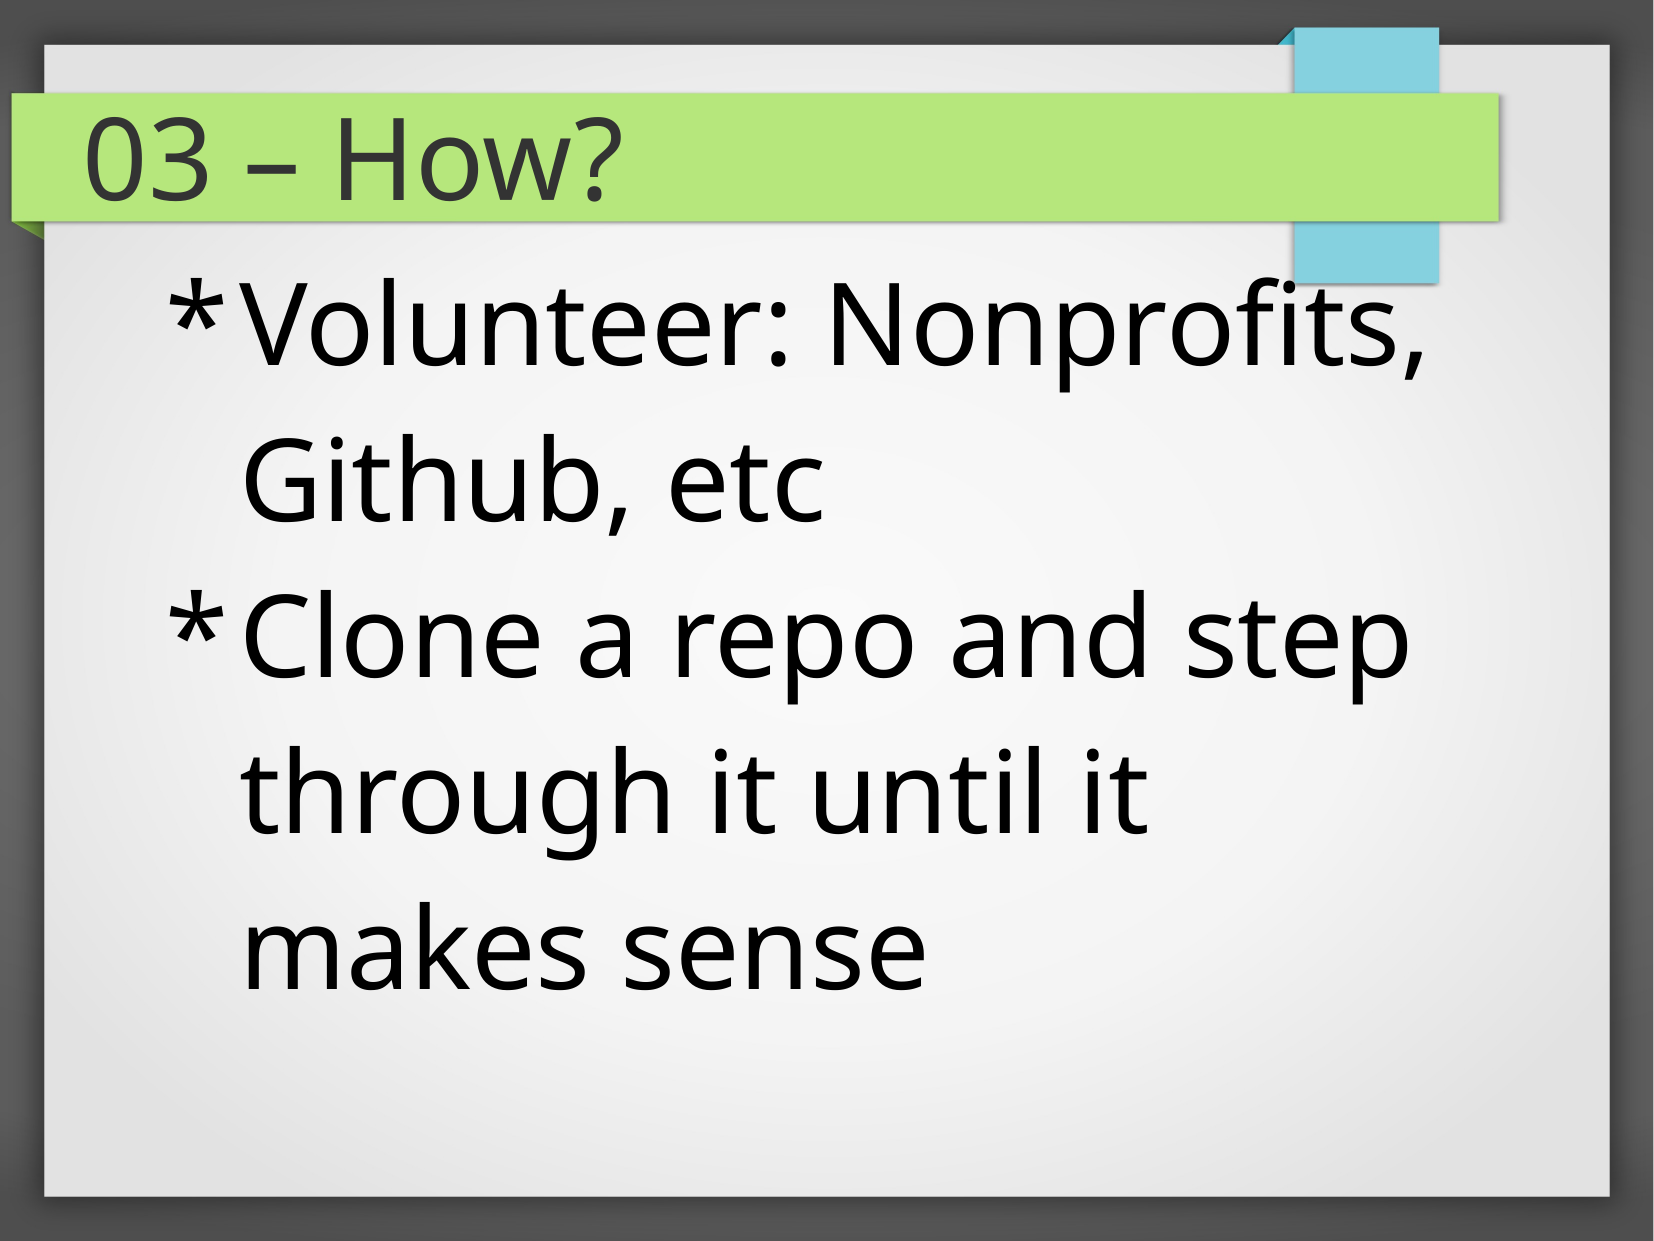

# 03 – How?
*	Volunteer: Nonprofits,
	Github, etc
*	Clone a repo and step 	 	through it until it
	makes sense